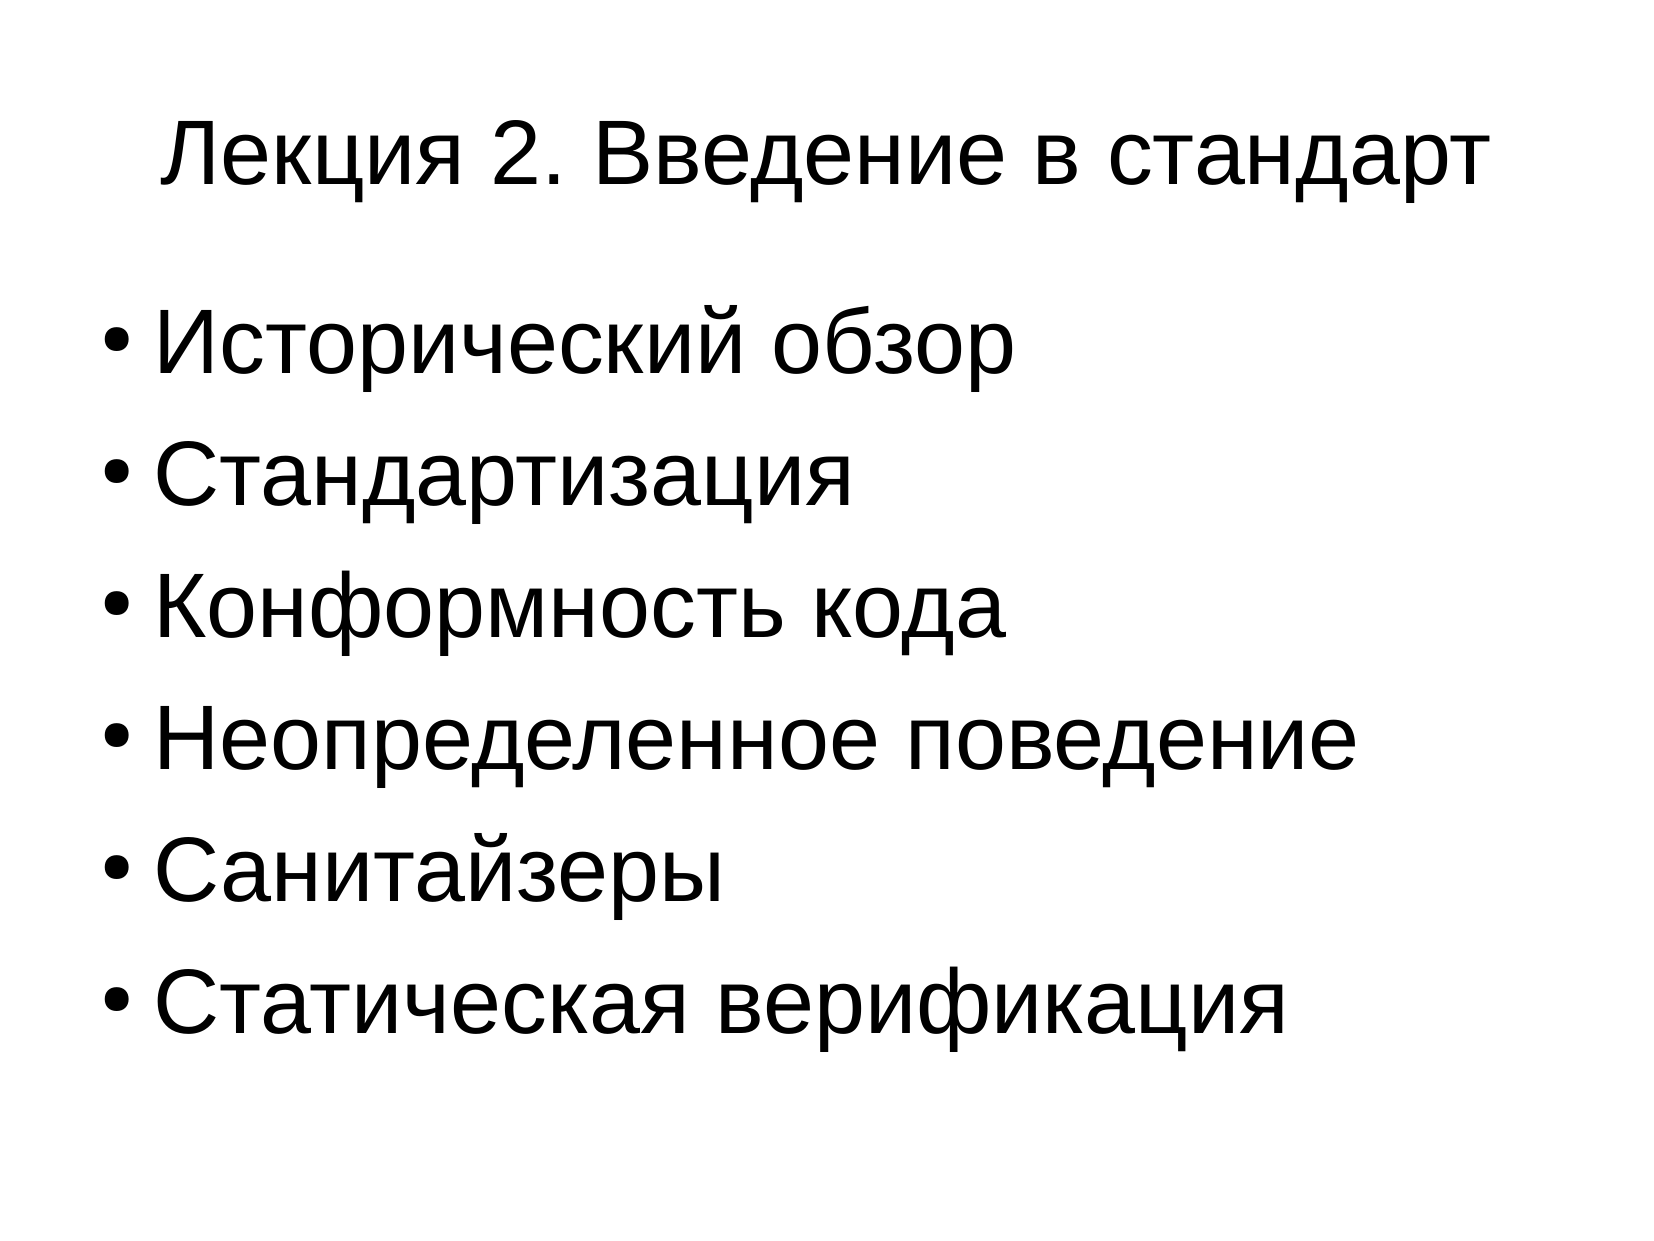

# Лекция 2. Введение в стандарт
Исторический обзор
Стандартизация
Конформность кода
Неопределенное поведение
Санитайзеры
Статическая верификация